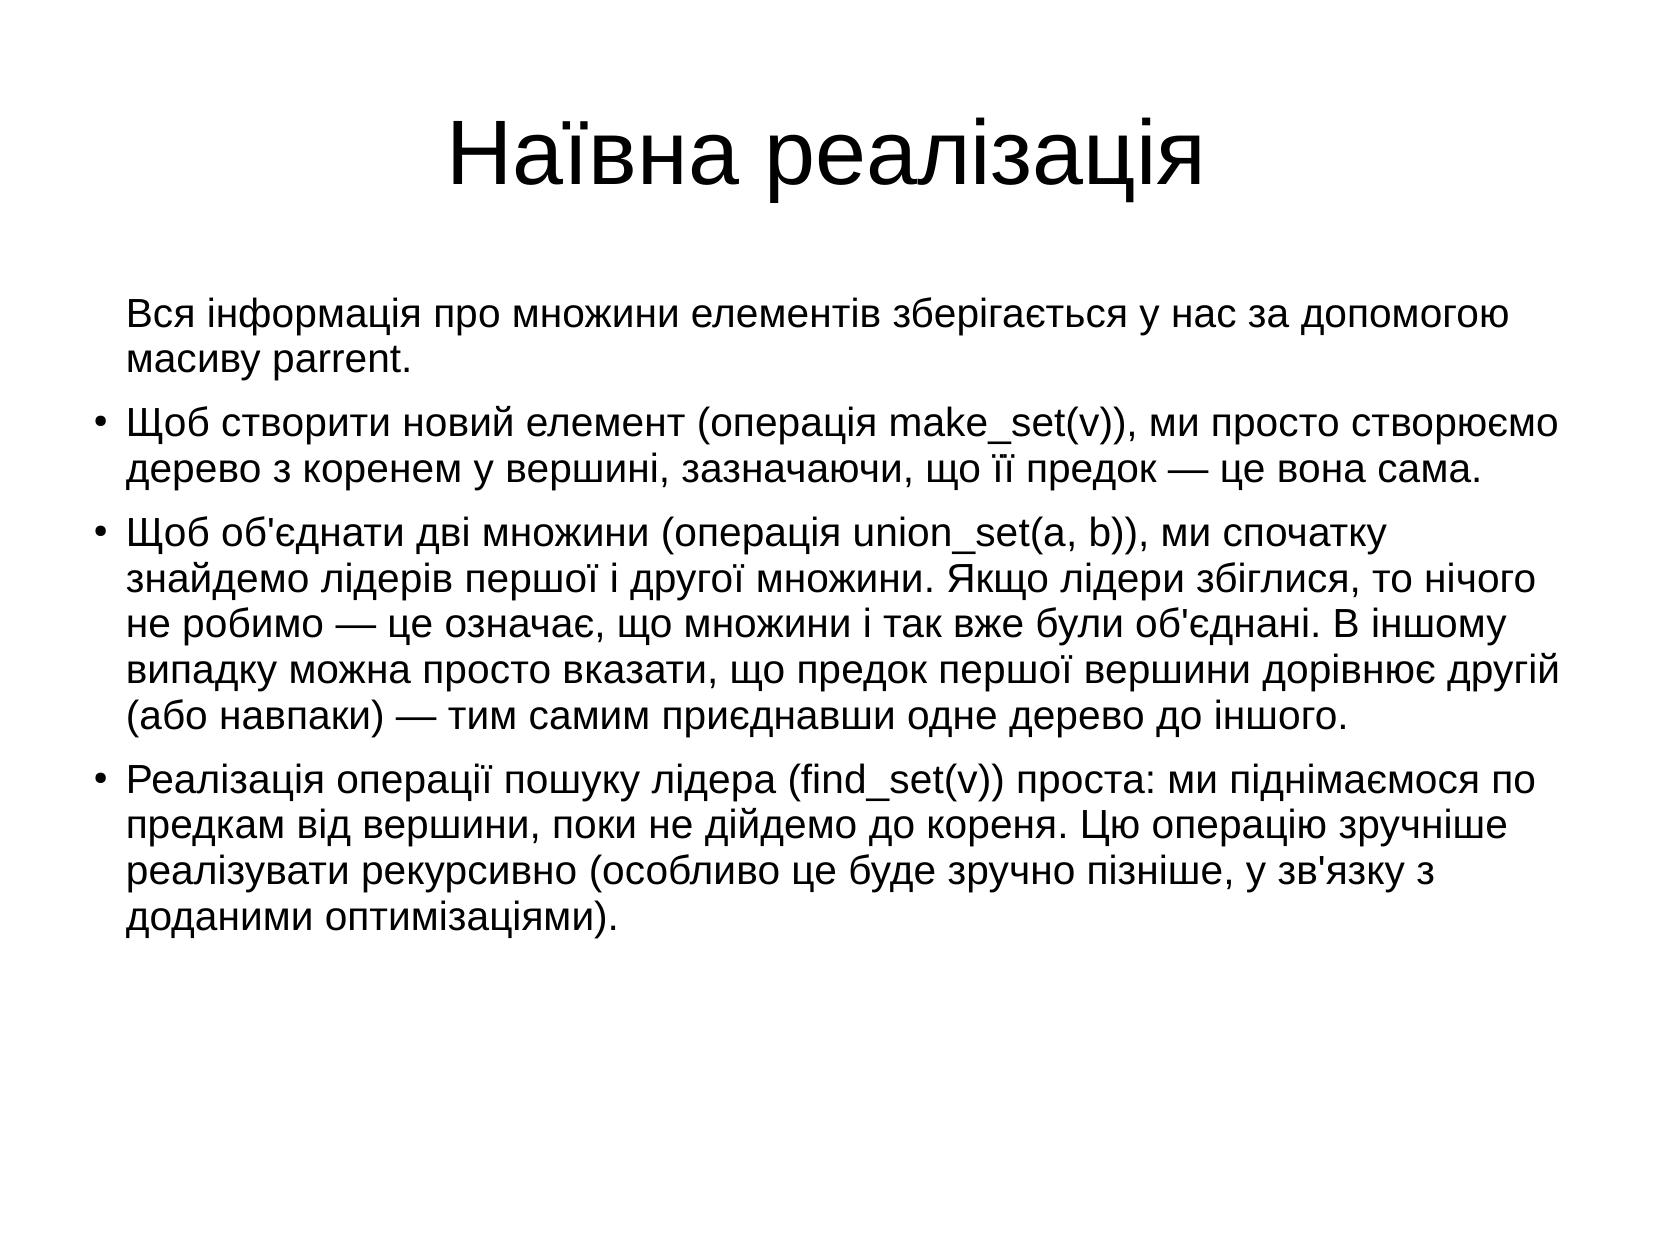

# Наївна реалізація
Вся інформація про множини елементів зберігається у нас за допомогою масиву parrent.
Щоб створити новий елемент (операція make_set(v)), ми просто створюємо дерево з коренем у вершині, зазначаючи, що її предок — це вона сама.
Щоб об'єднати дві множини (операція union_set(a, b)), ми спочатку знайдемо лідерів першої і другої множини. Якщо лідери збіглися, то нічого не робимо — це означає, що множини і так вже були об'єднані. В іншому випадку можна просто вказати, що предок першої вершини дорівнює другій (або навпаки) — тим самим приєднавши одне дерево до іншого.
Реалізація операції пошуку лідера (find_set(v)) проста: ми піднімаємося по предкам від вершини, поки не дійдемо до кореня. Цю операцію зручніше реалізувати рекурсивно (особливо це буде зручно пізніше, у зв'язку з доданими оптимізаціями).